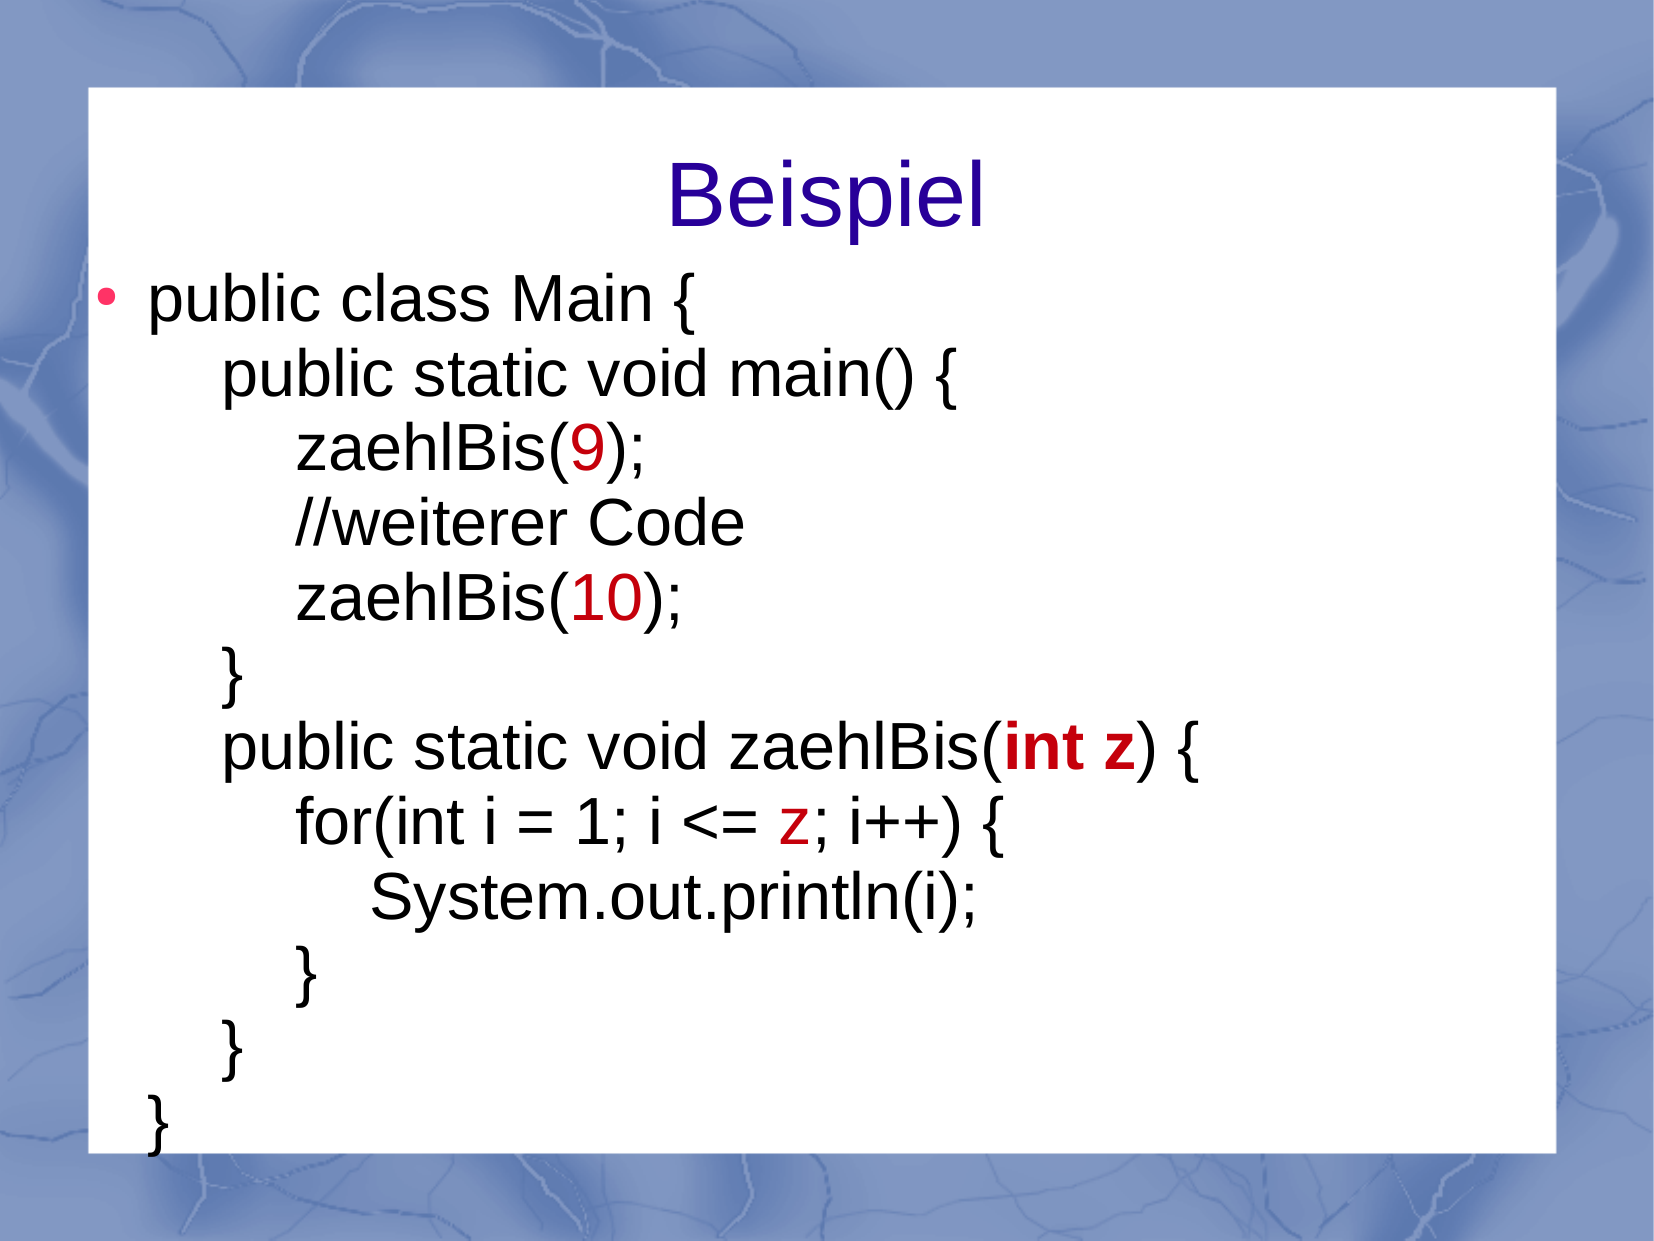

# Beispiel
public class Main {
	public static void main() {
		zaehlBis(9);
		//weiterer Code
		zaehlBis(10);
	}
	public static void zaehlBis(int z) {
		for(int i = 1; i <= z; i++) {
			System.out.println(i);
		}
	}
}